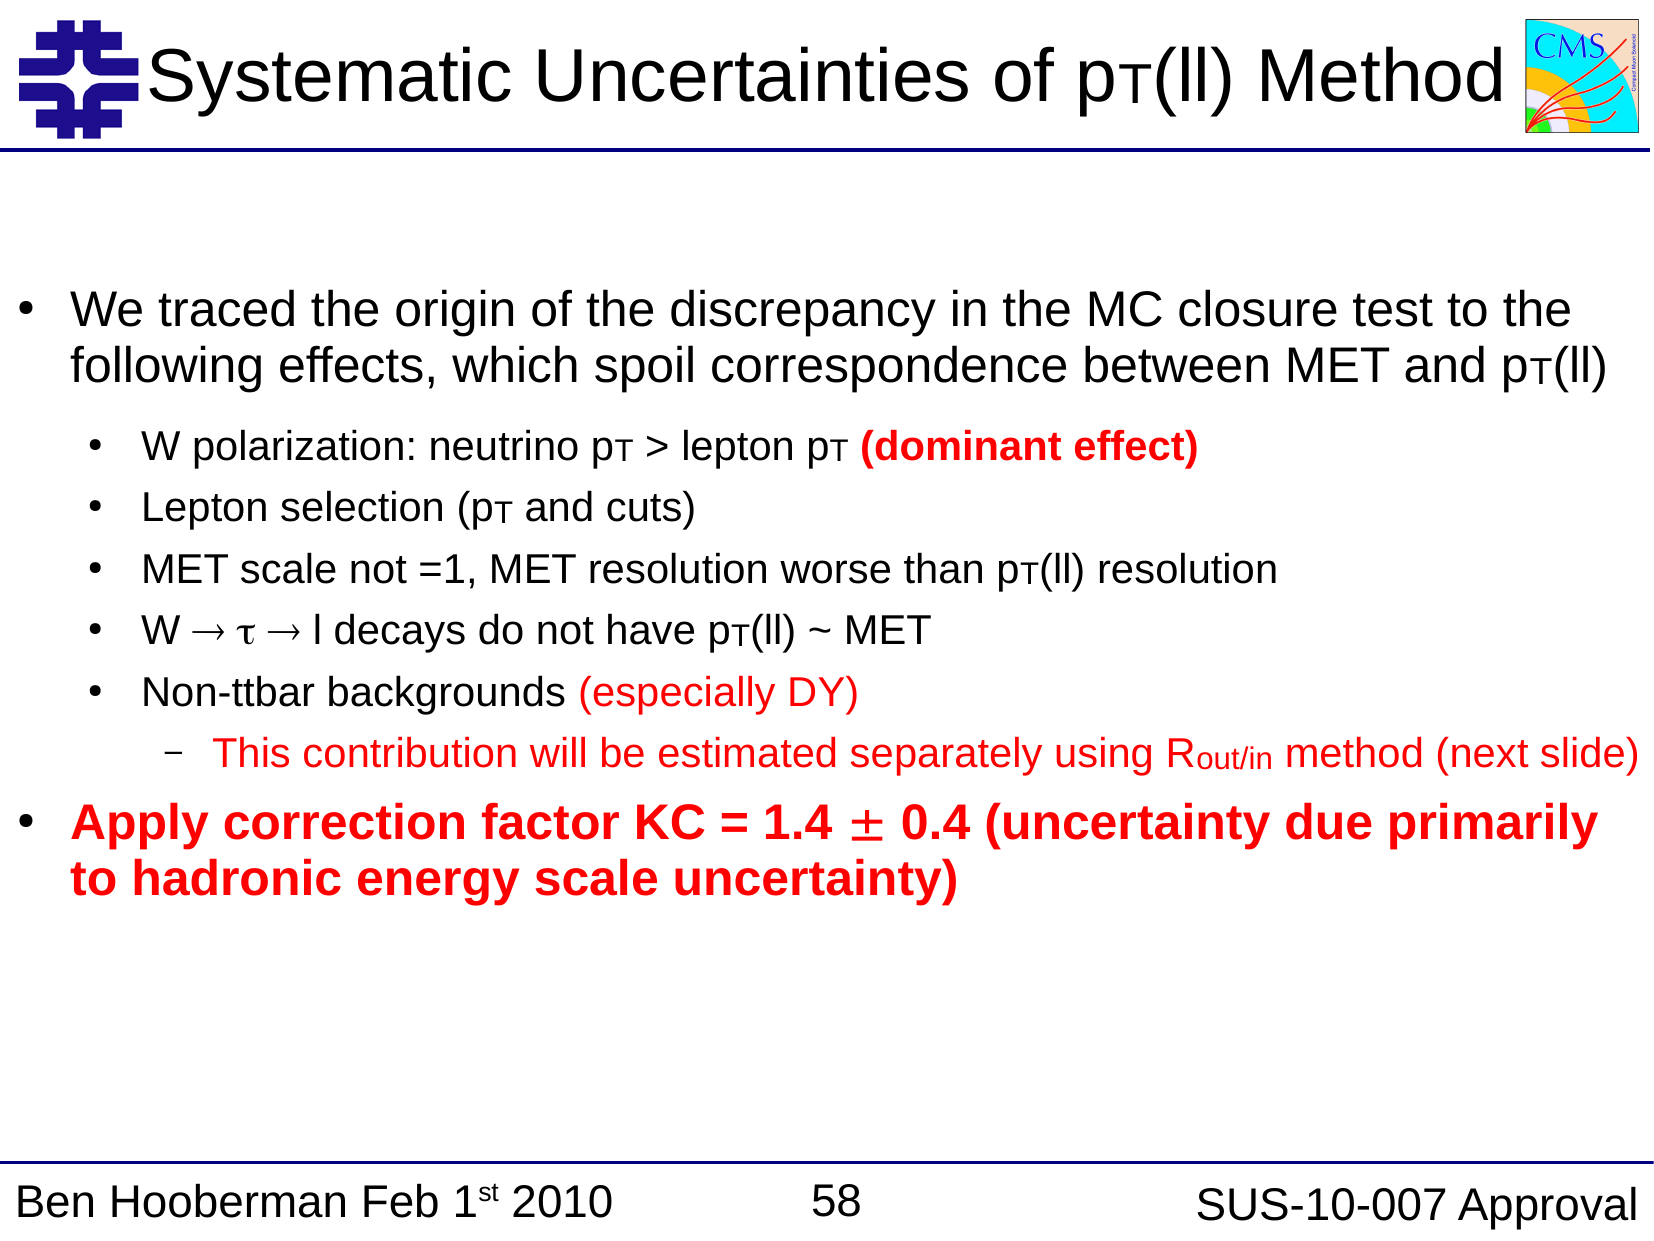

# Systematic Uncertainties of pT(ll) Method
We traced the origin of the discrepancy in the MC closure test to the following effects, which spoil correspondence between MET and pT(ll)
W polarization: neutrino pT > lepton pT (dominant effect)
Lepton selection (pT and cuts)
MET scale not =1, MET resolution worse than pT(ll) resolution
W  t  l decays do not have pT(ll) ~ MET
Non-ttbar backgrounds (especially DY)
This contribution will be estimated separately using Rout/in method (next slide)
Apply correction factor KC = 1.4  0.4 (uncertainty due primarily to hadronic energy scale uncertainty)
58